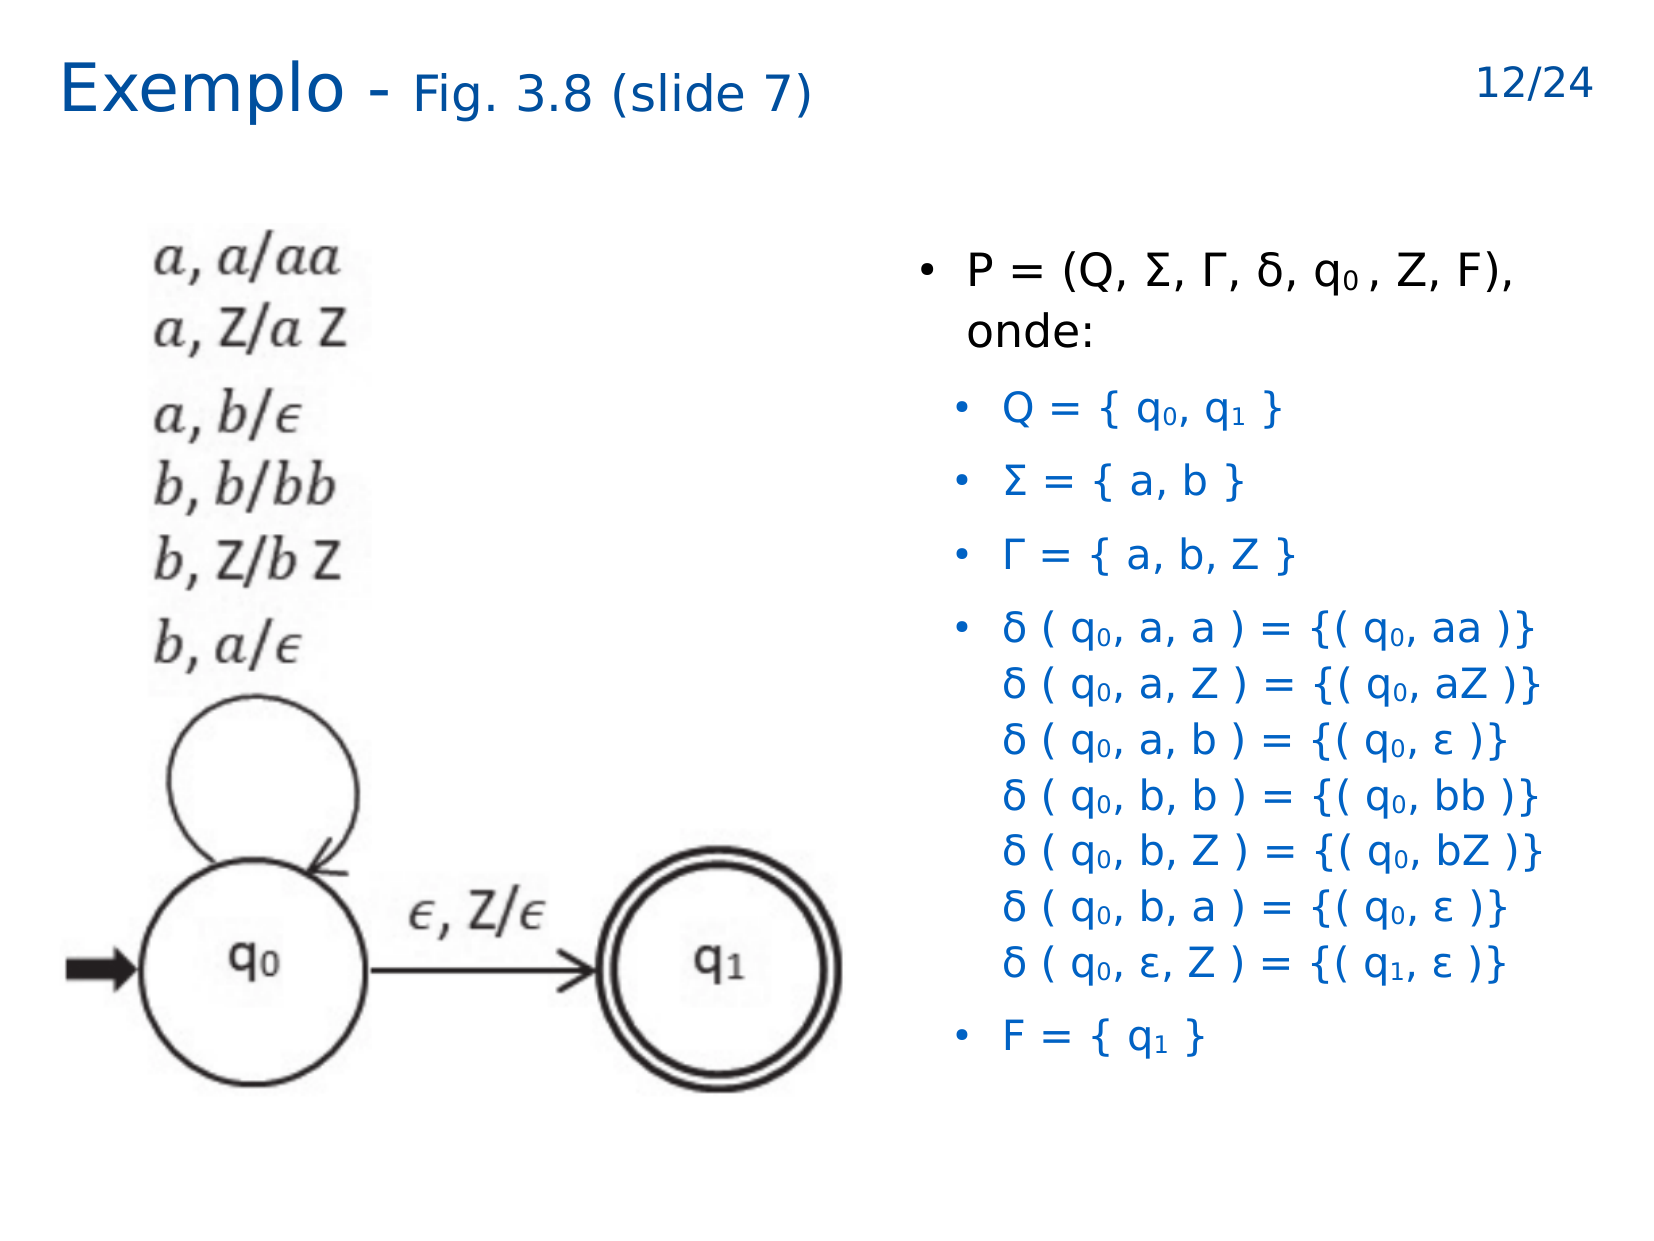

# Exemplo - Fig. 3.8 (slide 7)
12
P = (Q, Σ, Γ, δ, q0 , Z, F), onde:
Q = { q0, q1 }
Σ = { a, b }
Γ = { a, b, Z }
δ ( q0, a, a ) = {( q0, aa )}
δ ( q0, a, Z ) = {( q0, aZ )}
δ ( q0, a, b ) = {( q0, ε )}
δ ( q0, b, b ) = {( q0, bb )}
δ ( q0, b, Z ) = {( q0, bZ )}
δ ( q0, b, a ) = {( q0, ε )}
δ ( q0, ε, Z ) = {( q1, ε )}
F = { q1 }